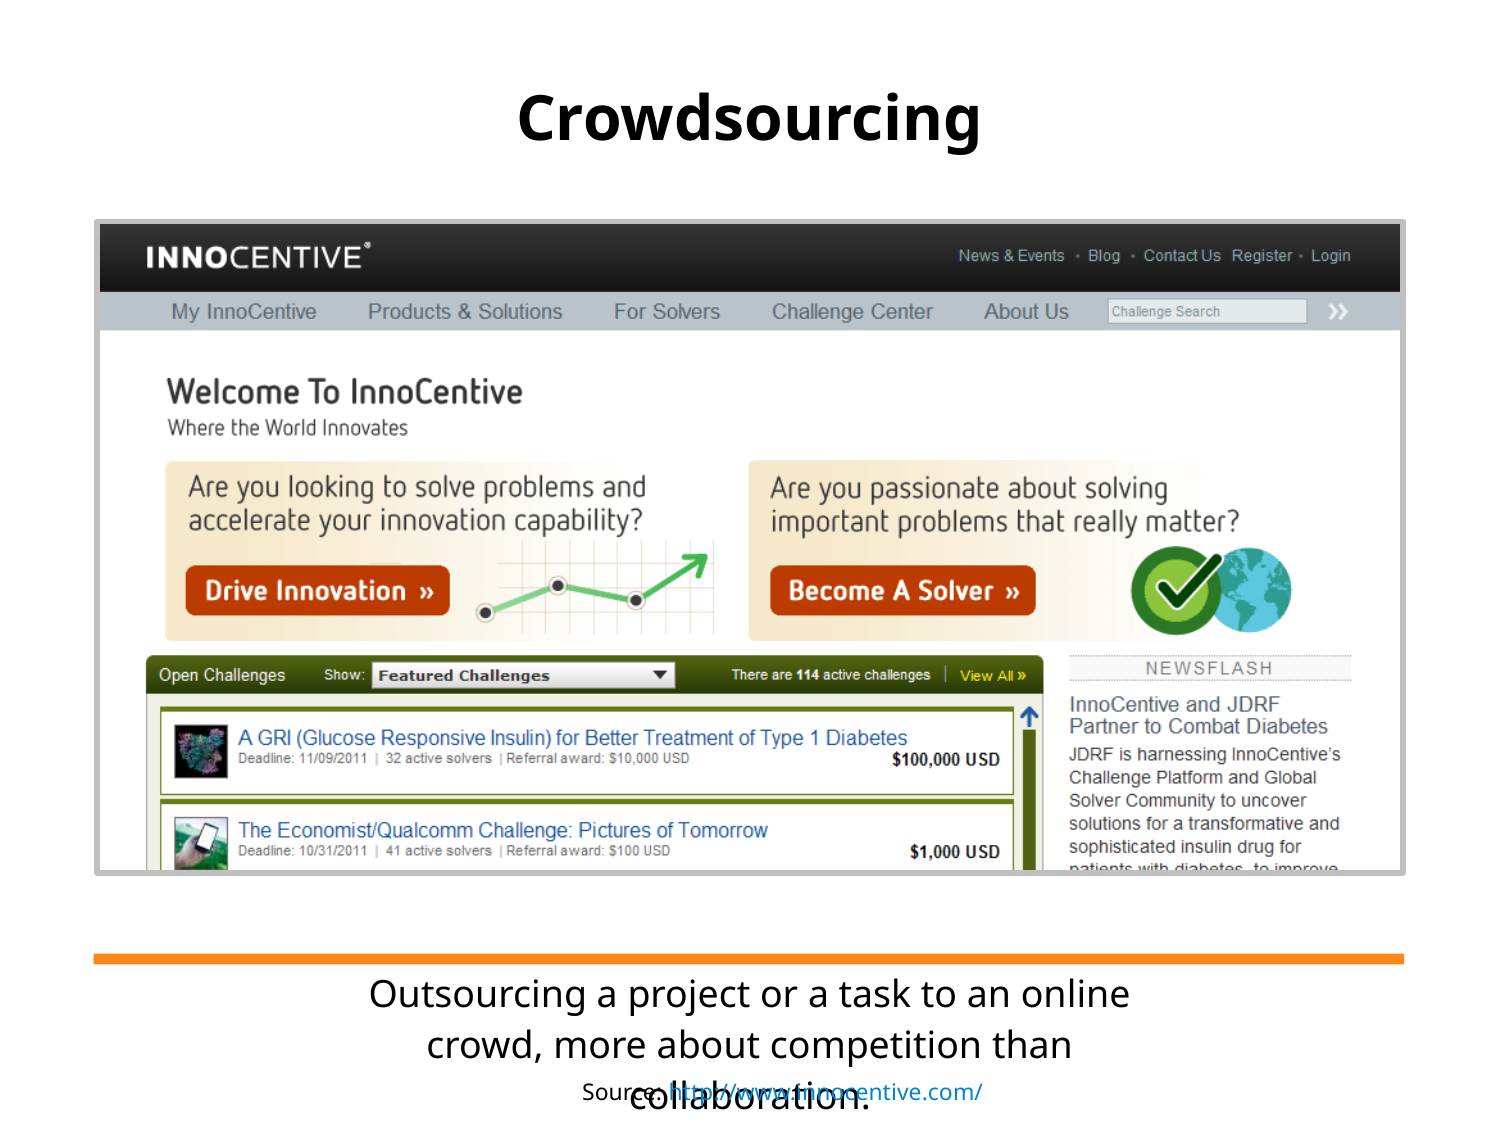

# Crowdsourcing
Outsourcing a project or a task to an online crowd, more about competition than collaboration.
Source: http://www.innocentive.com/